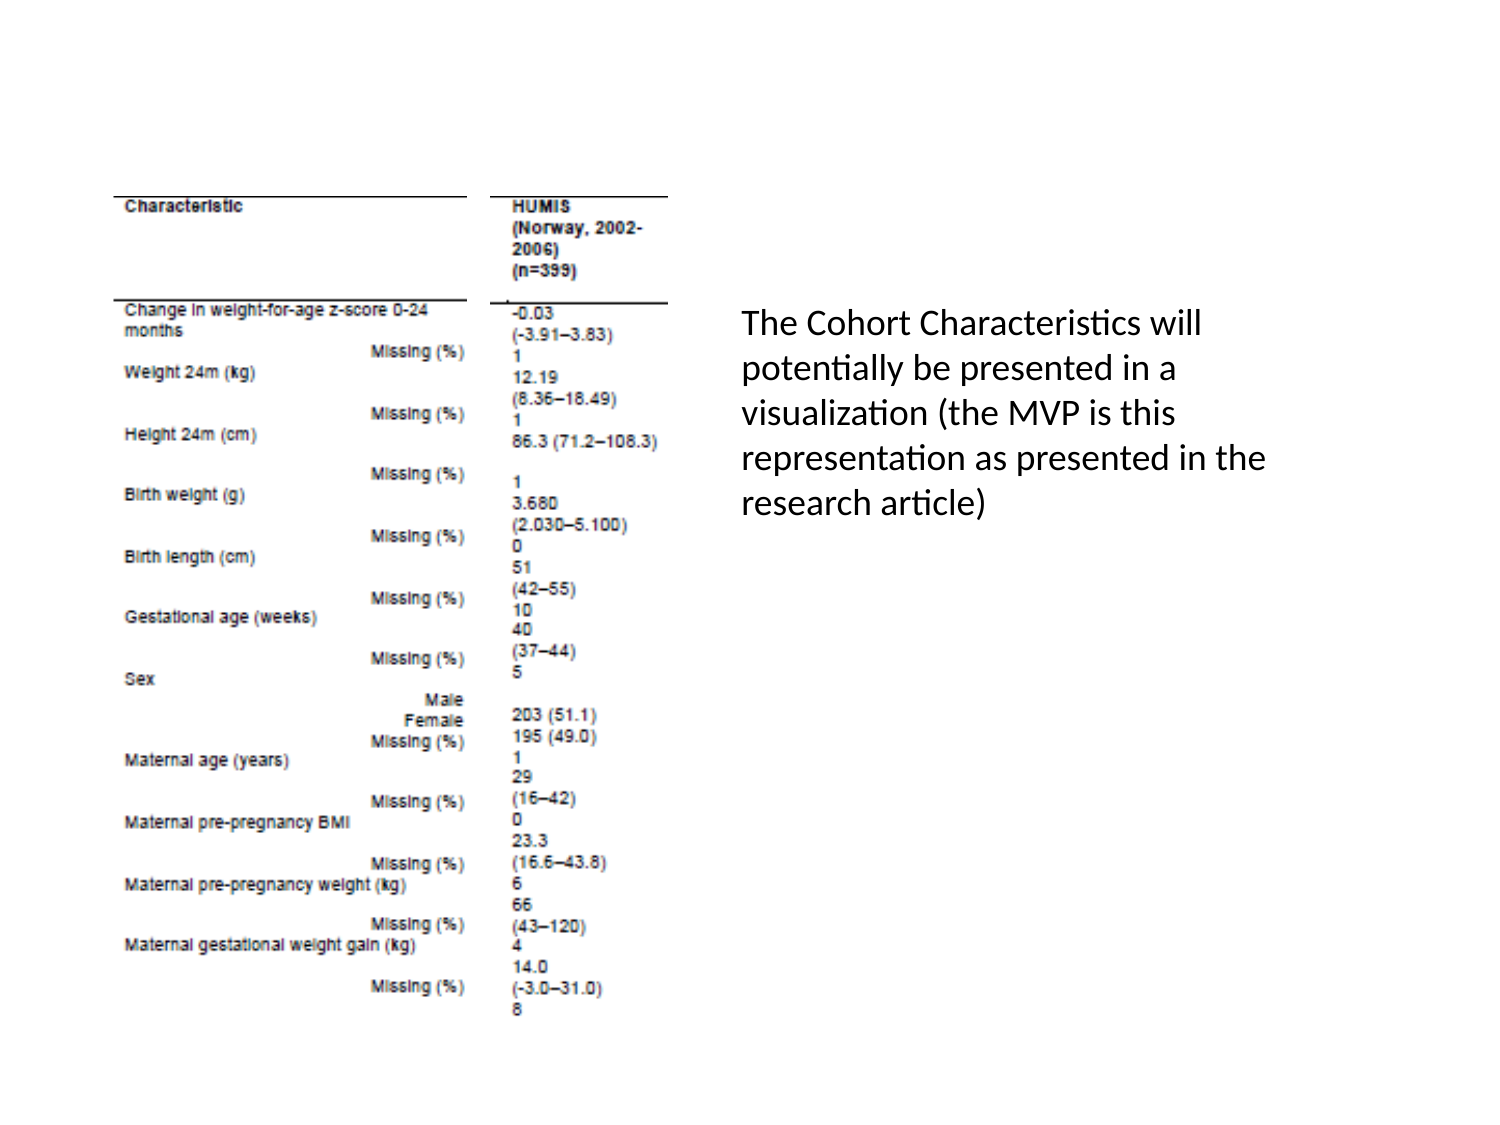

#
The Cohort Characteristics will potentially be presented in a visualization (the MVP is this representation as presented in the research article)